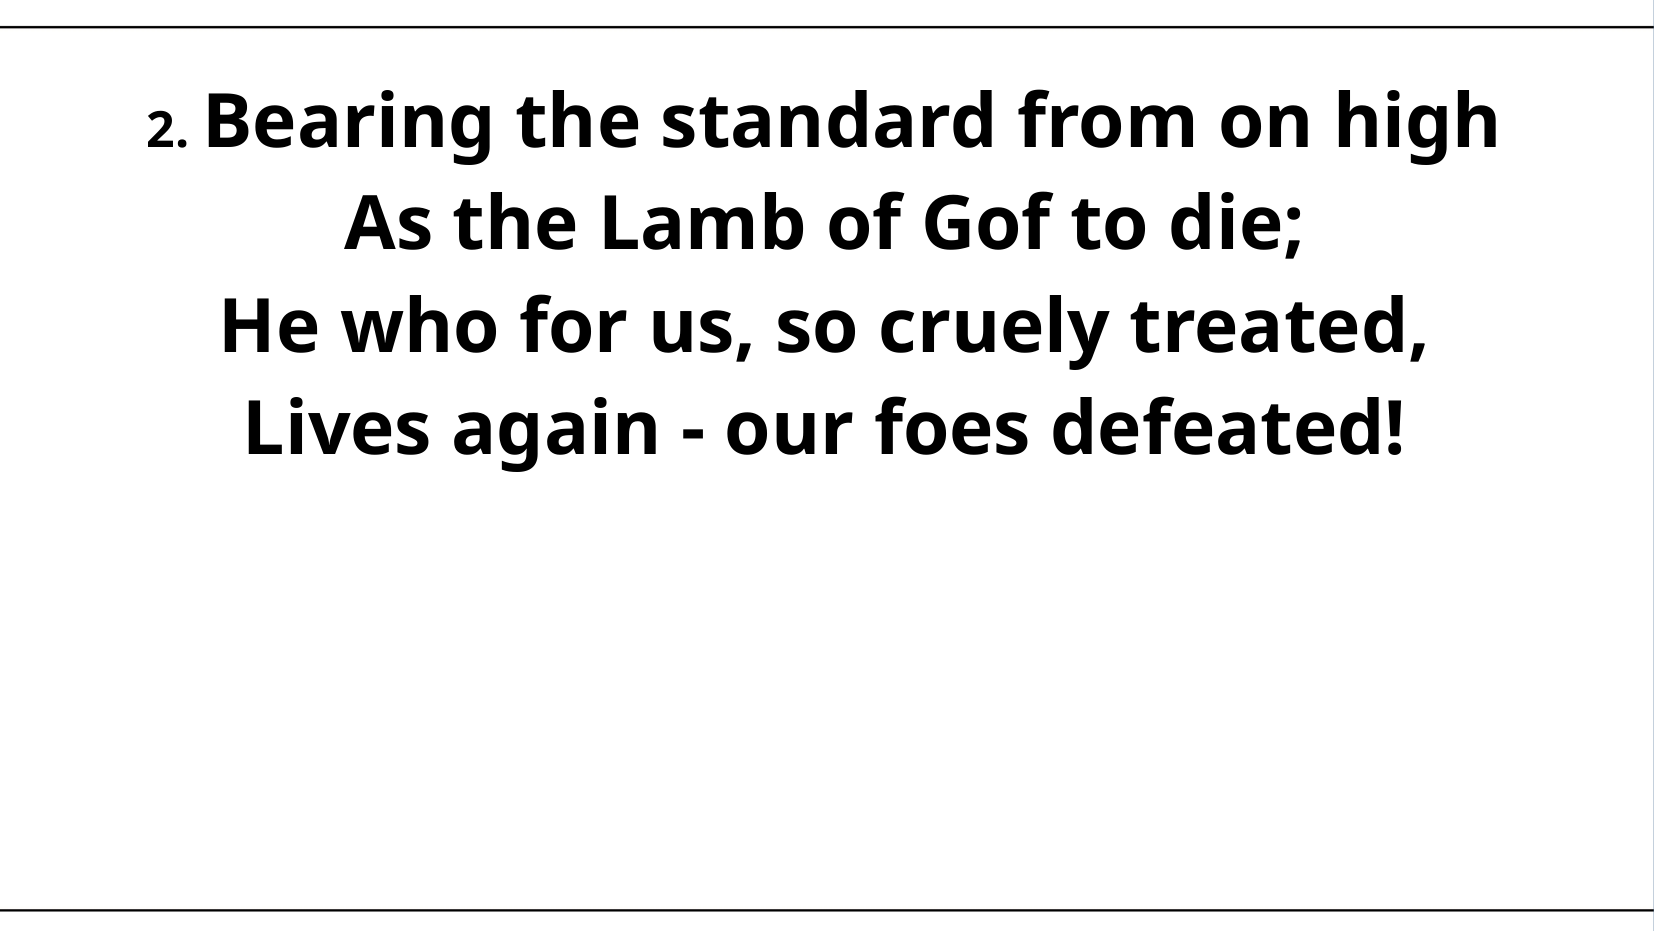

2. Bearing the standard from on high
As the Lamb of Gof to die;
He who for us, so cruely treated,
Lives again - our foes defeated!